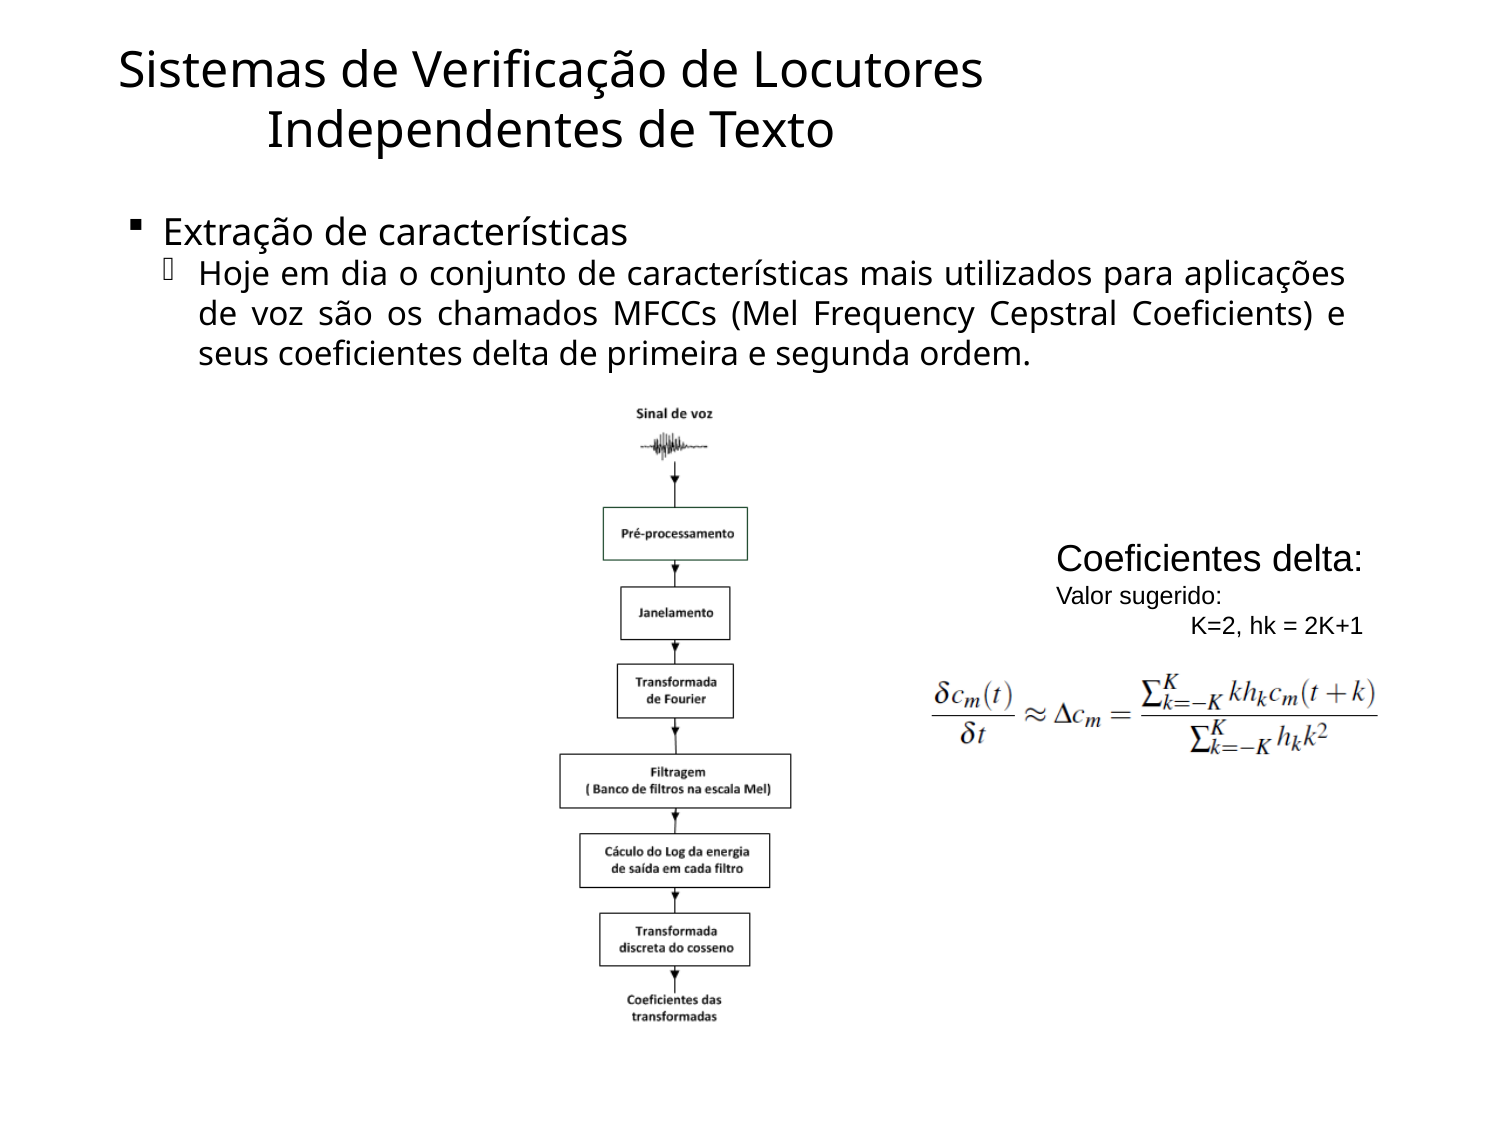

Sistemas de Verificação de Locutores Independentes de Texto
Extração de características
Hoje em dia o conjunto de características mais utilizados para aplicações de voz são os chamados MFCCs (Mel Frequency Cepstral Coeficients) e seus coeficientes delta de primeira e segunda ordem.
Coeficientes delta:
Valor sugerido:
K=2, hk = 2K+1